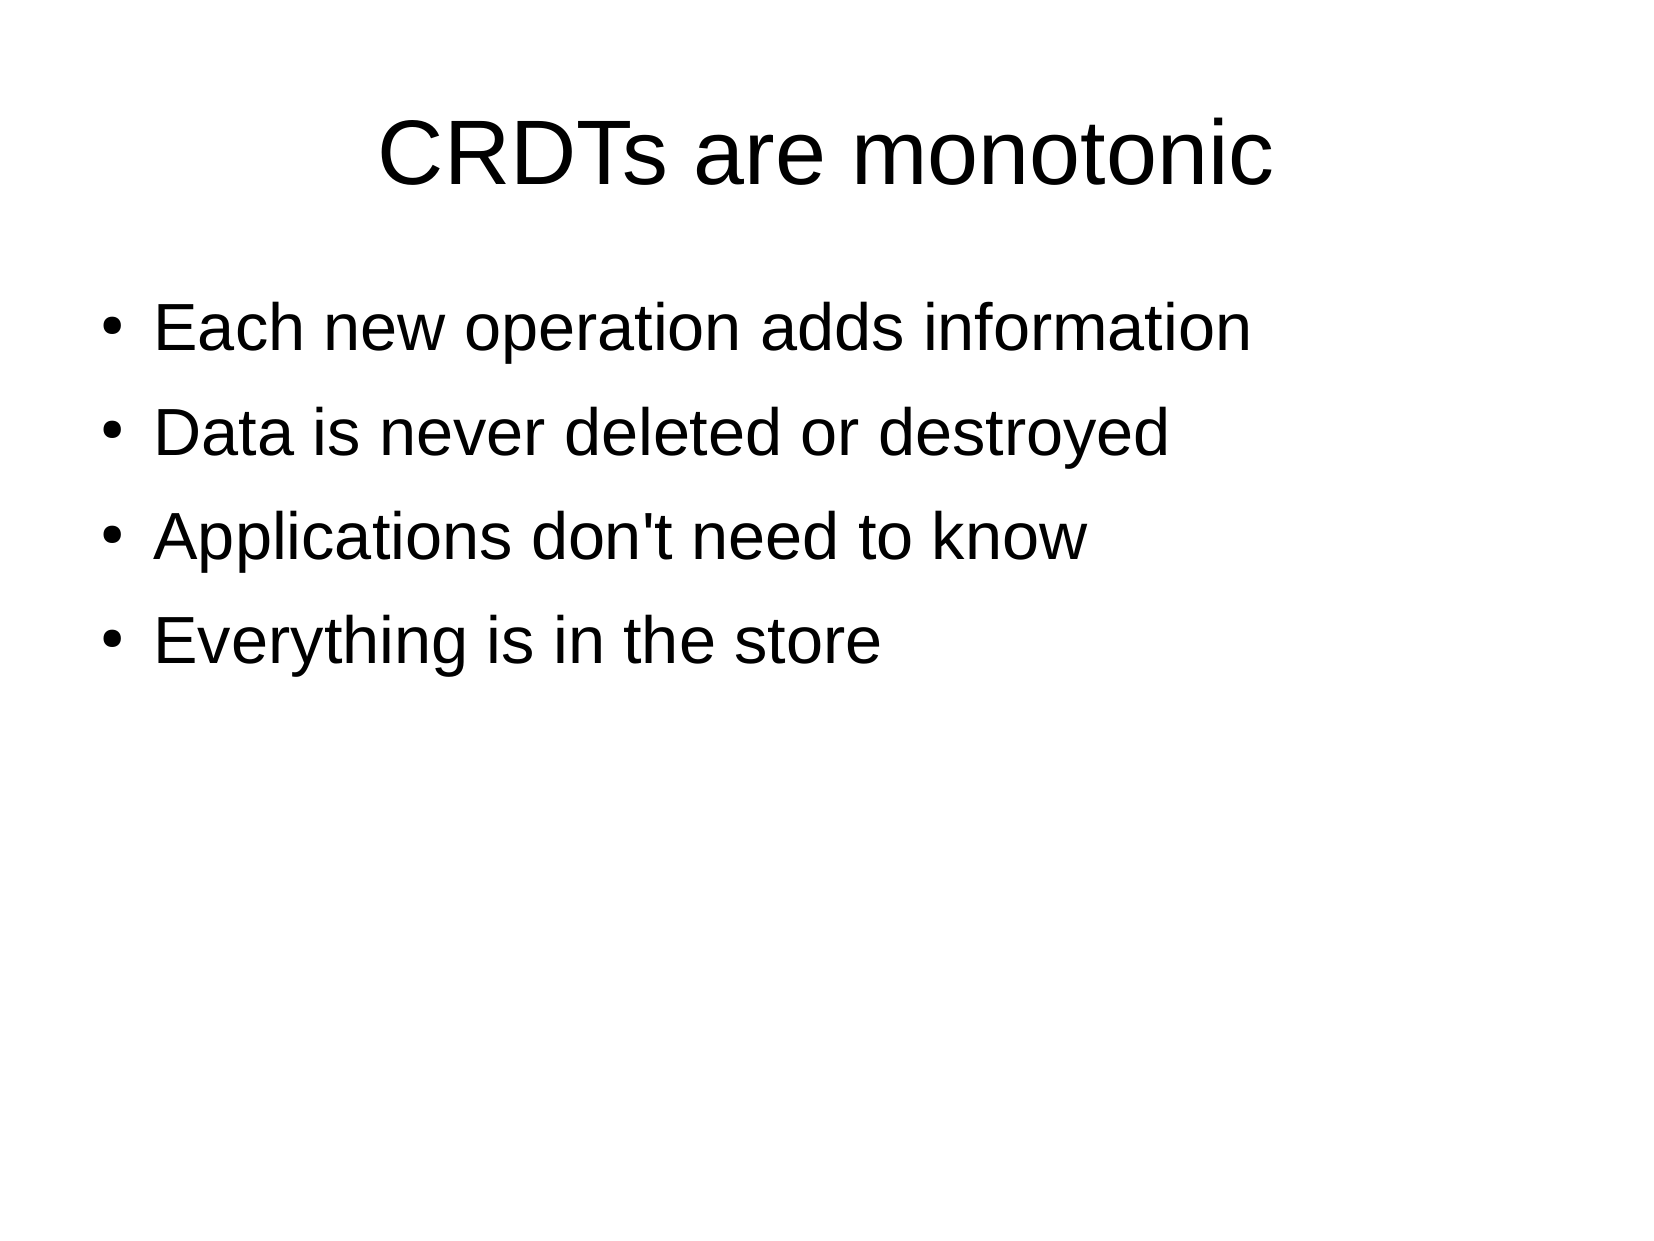

# CRDTs are monotonic
Each new operation adds information
Data is never deleted or destroyed
Applications don't need to know
Everything is in the store